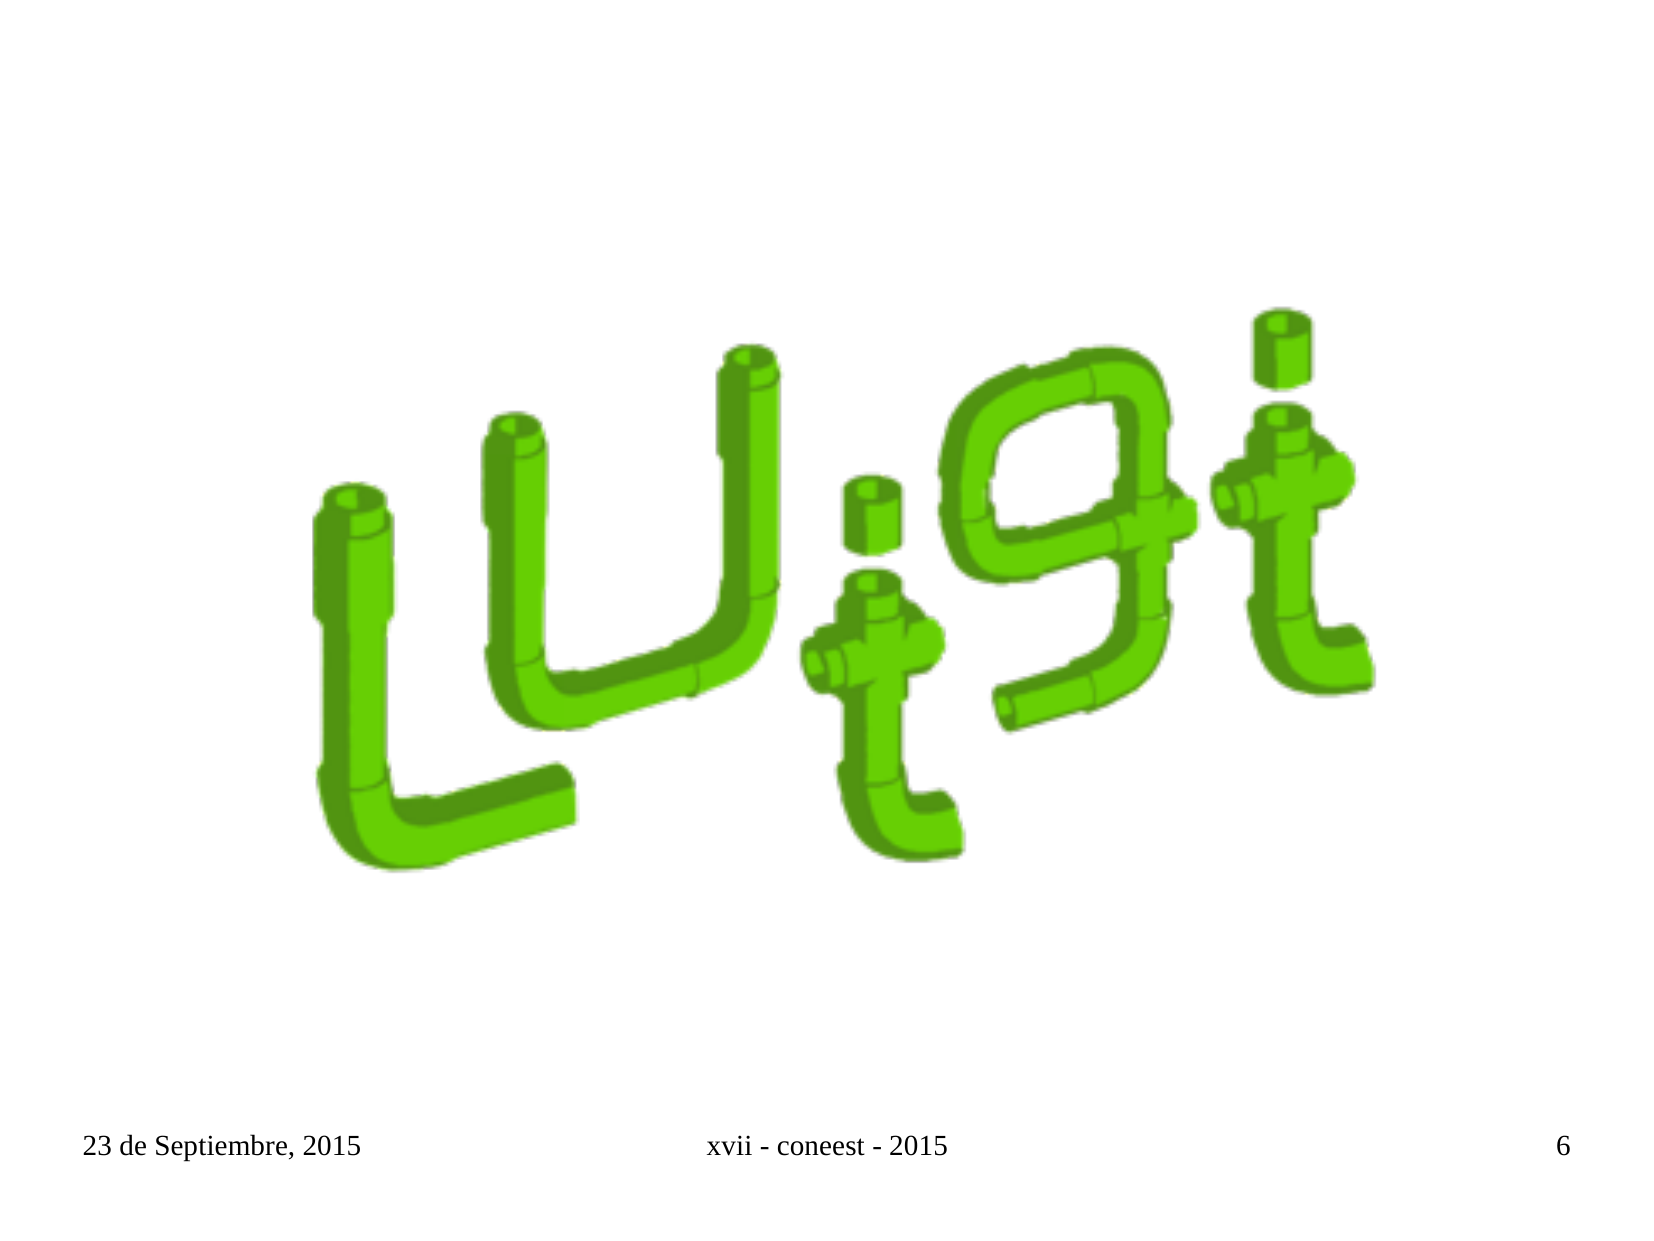

23 de Septiembre, 2015
xvii - coneest - 2015
6